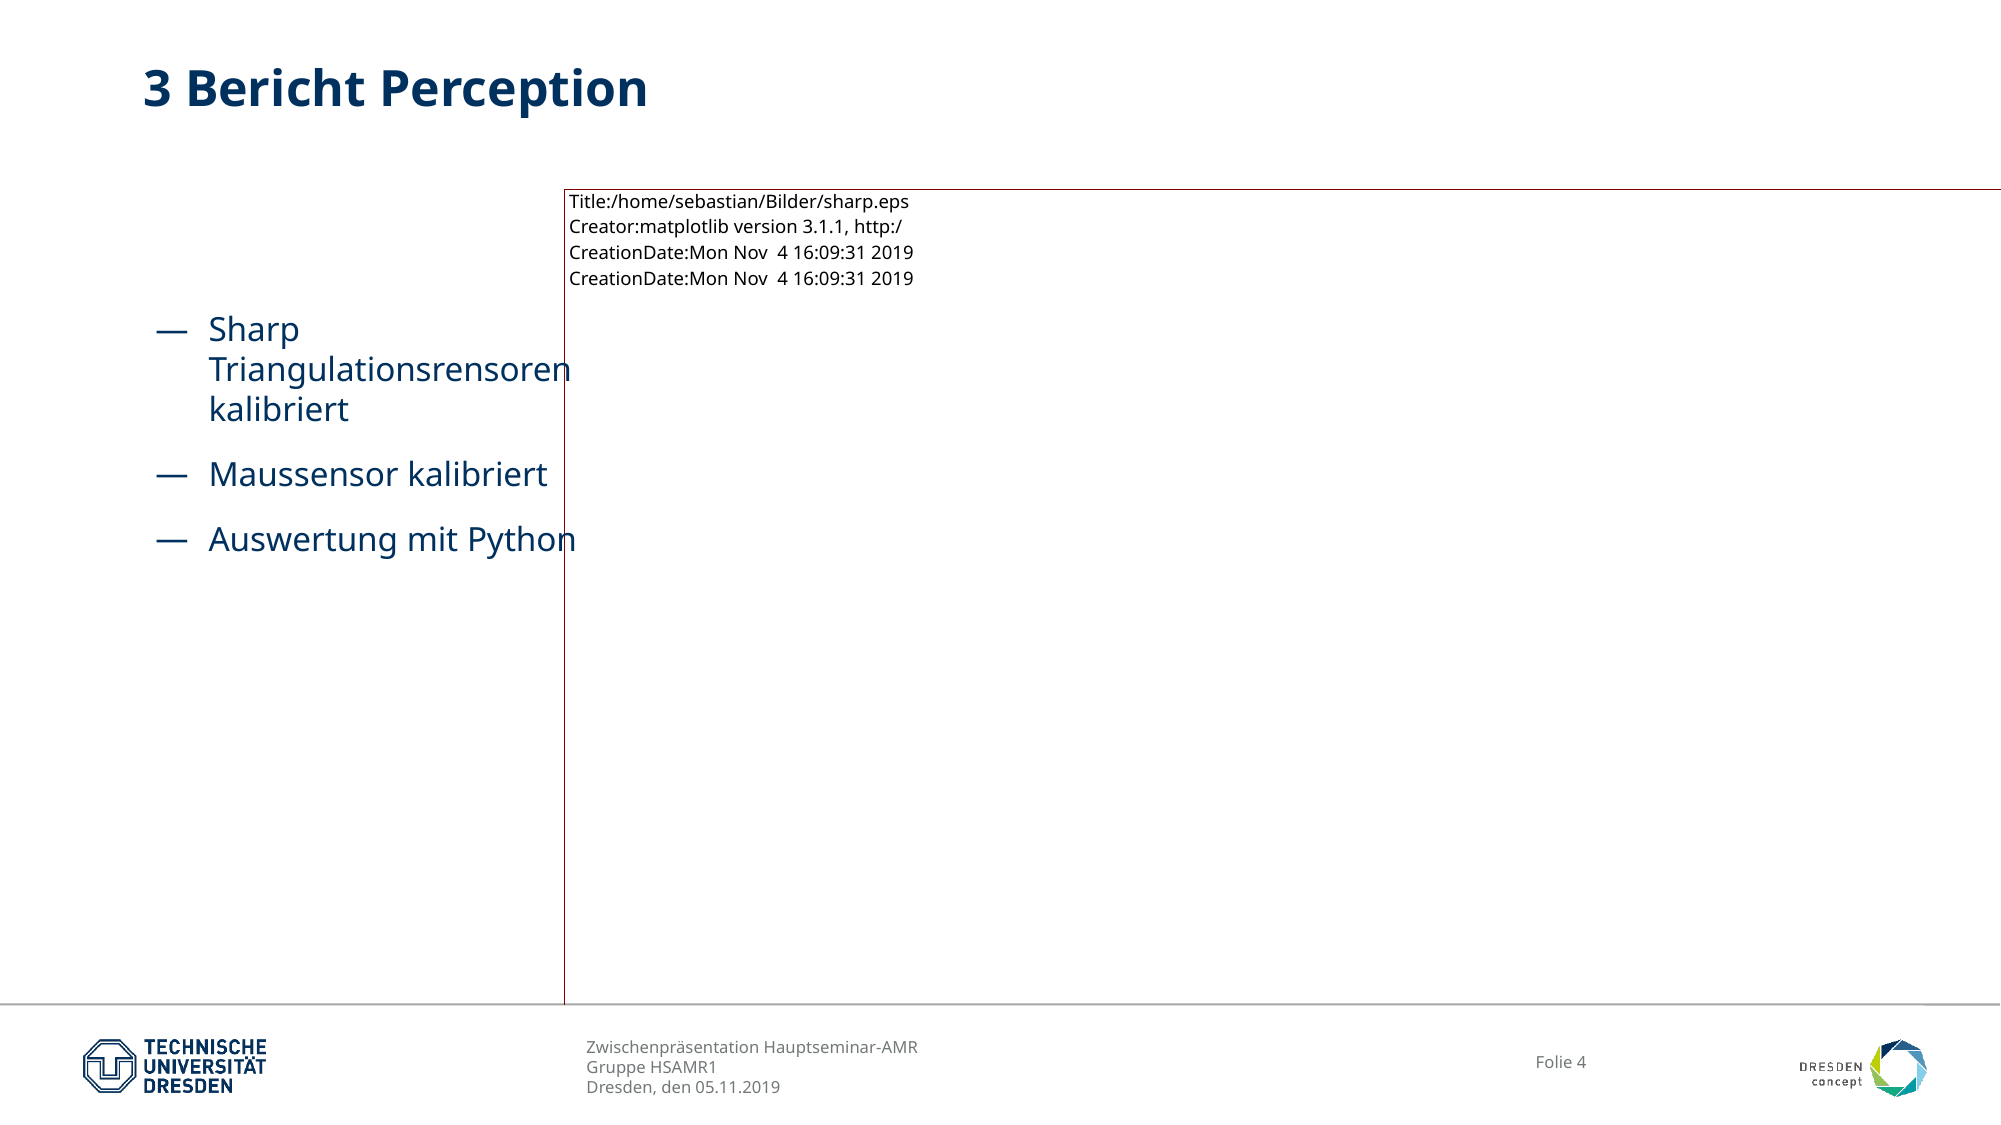

# 3 Bericht Perception
Sharp Triangulationsrensoren kalibriert
Maussensor kalibriert
Auswertung mit Python